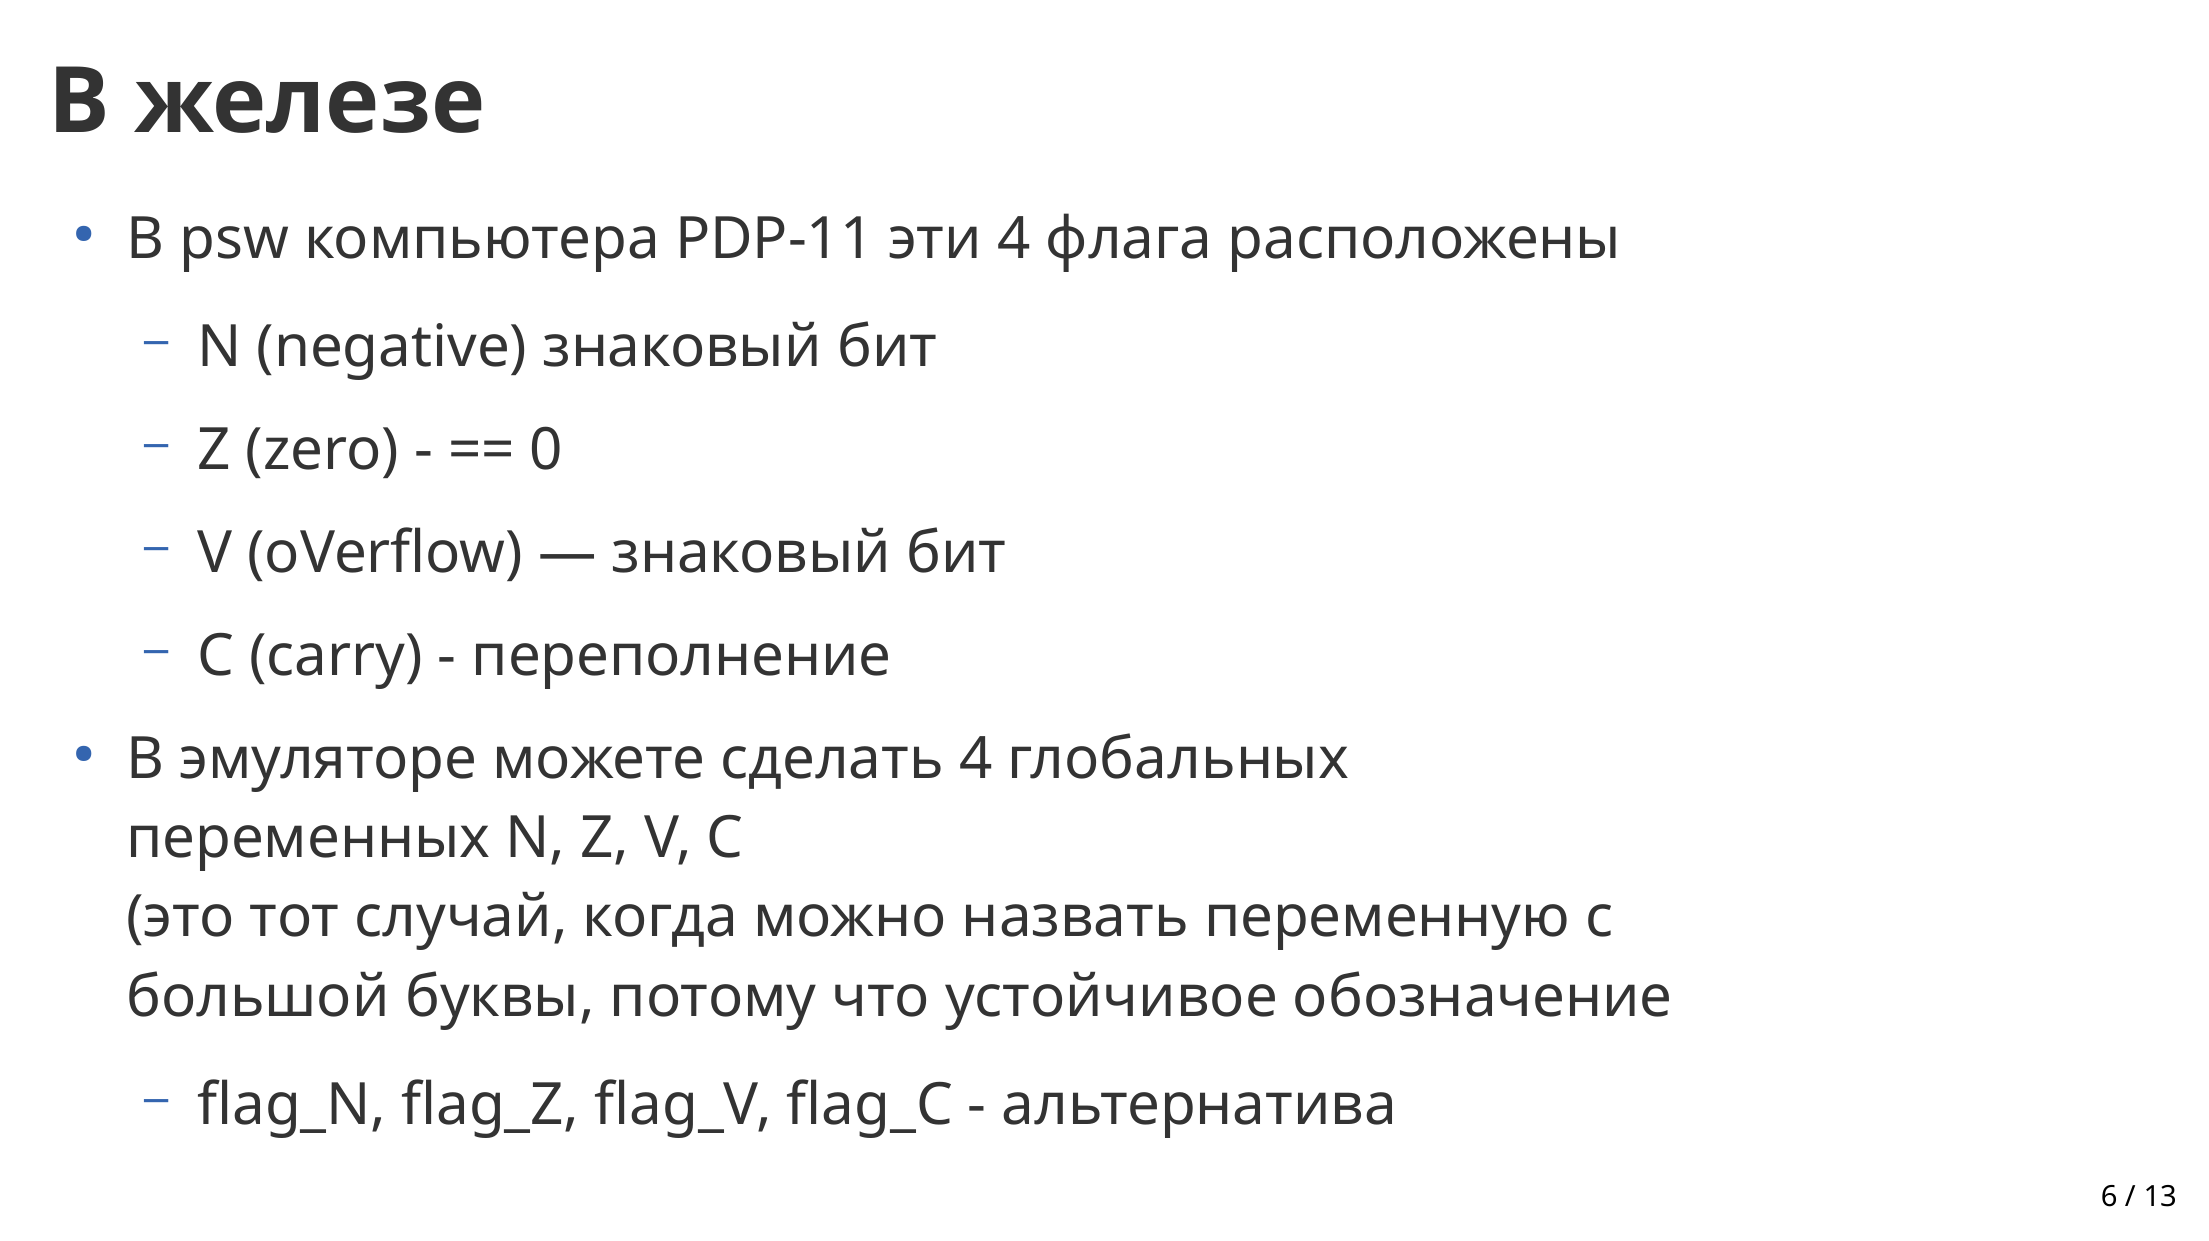

# В железе
В psw компьютера PDP-11 эти 4 флага расположены
N (negative) знаковый бит
Z (zero) - == 0
V (oVerflow) — знаковый бит
C (carry) - переполнение
В эмуляторе можете сделать 4 глобальных переменных N, Z, V, C
(это тот случай, когда можно назвать переменную с большой буквы, потому что устойчивое обозначение
flag_N, flag_Z, flag_V, flag_C - альтернатива
6